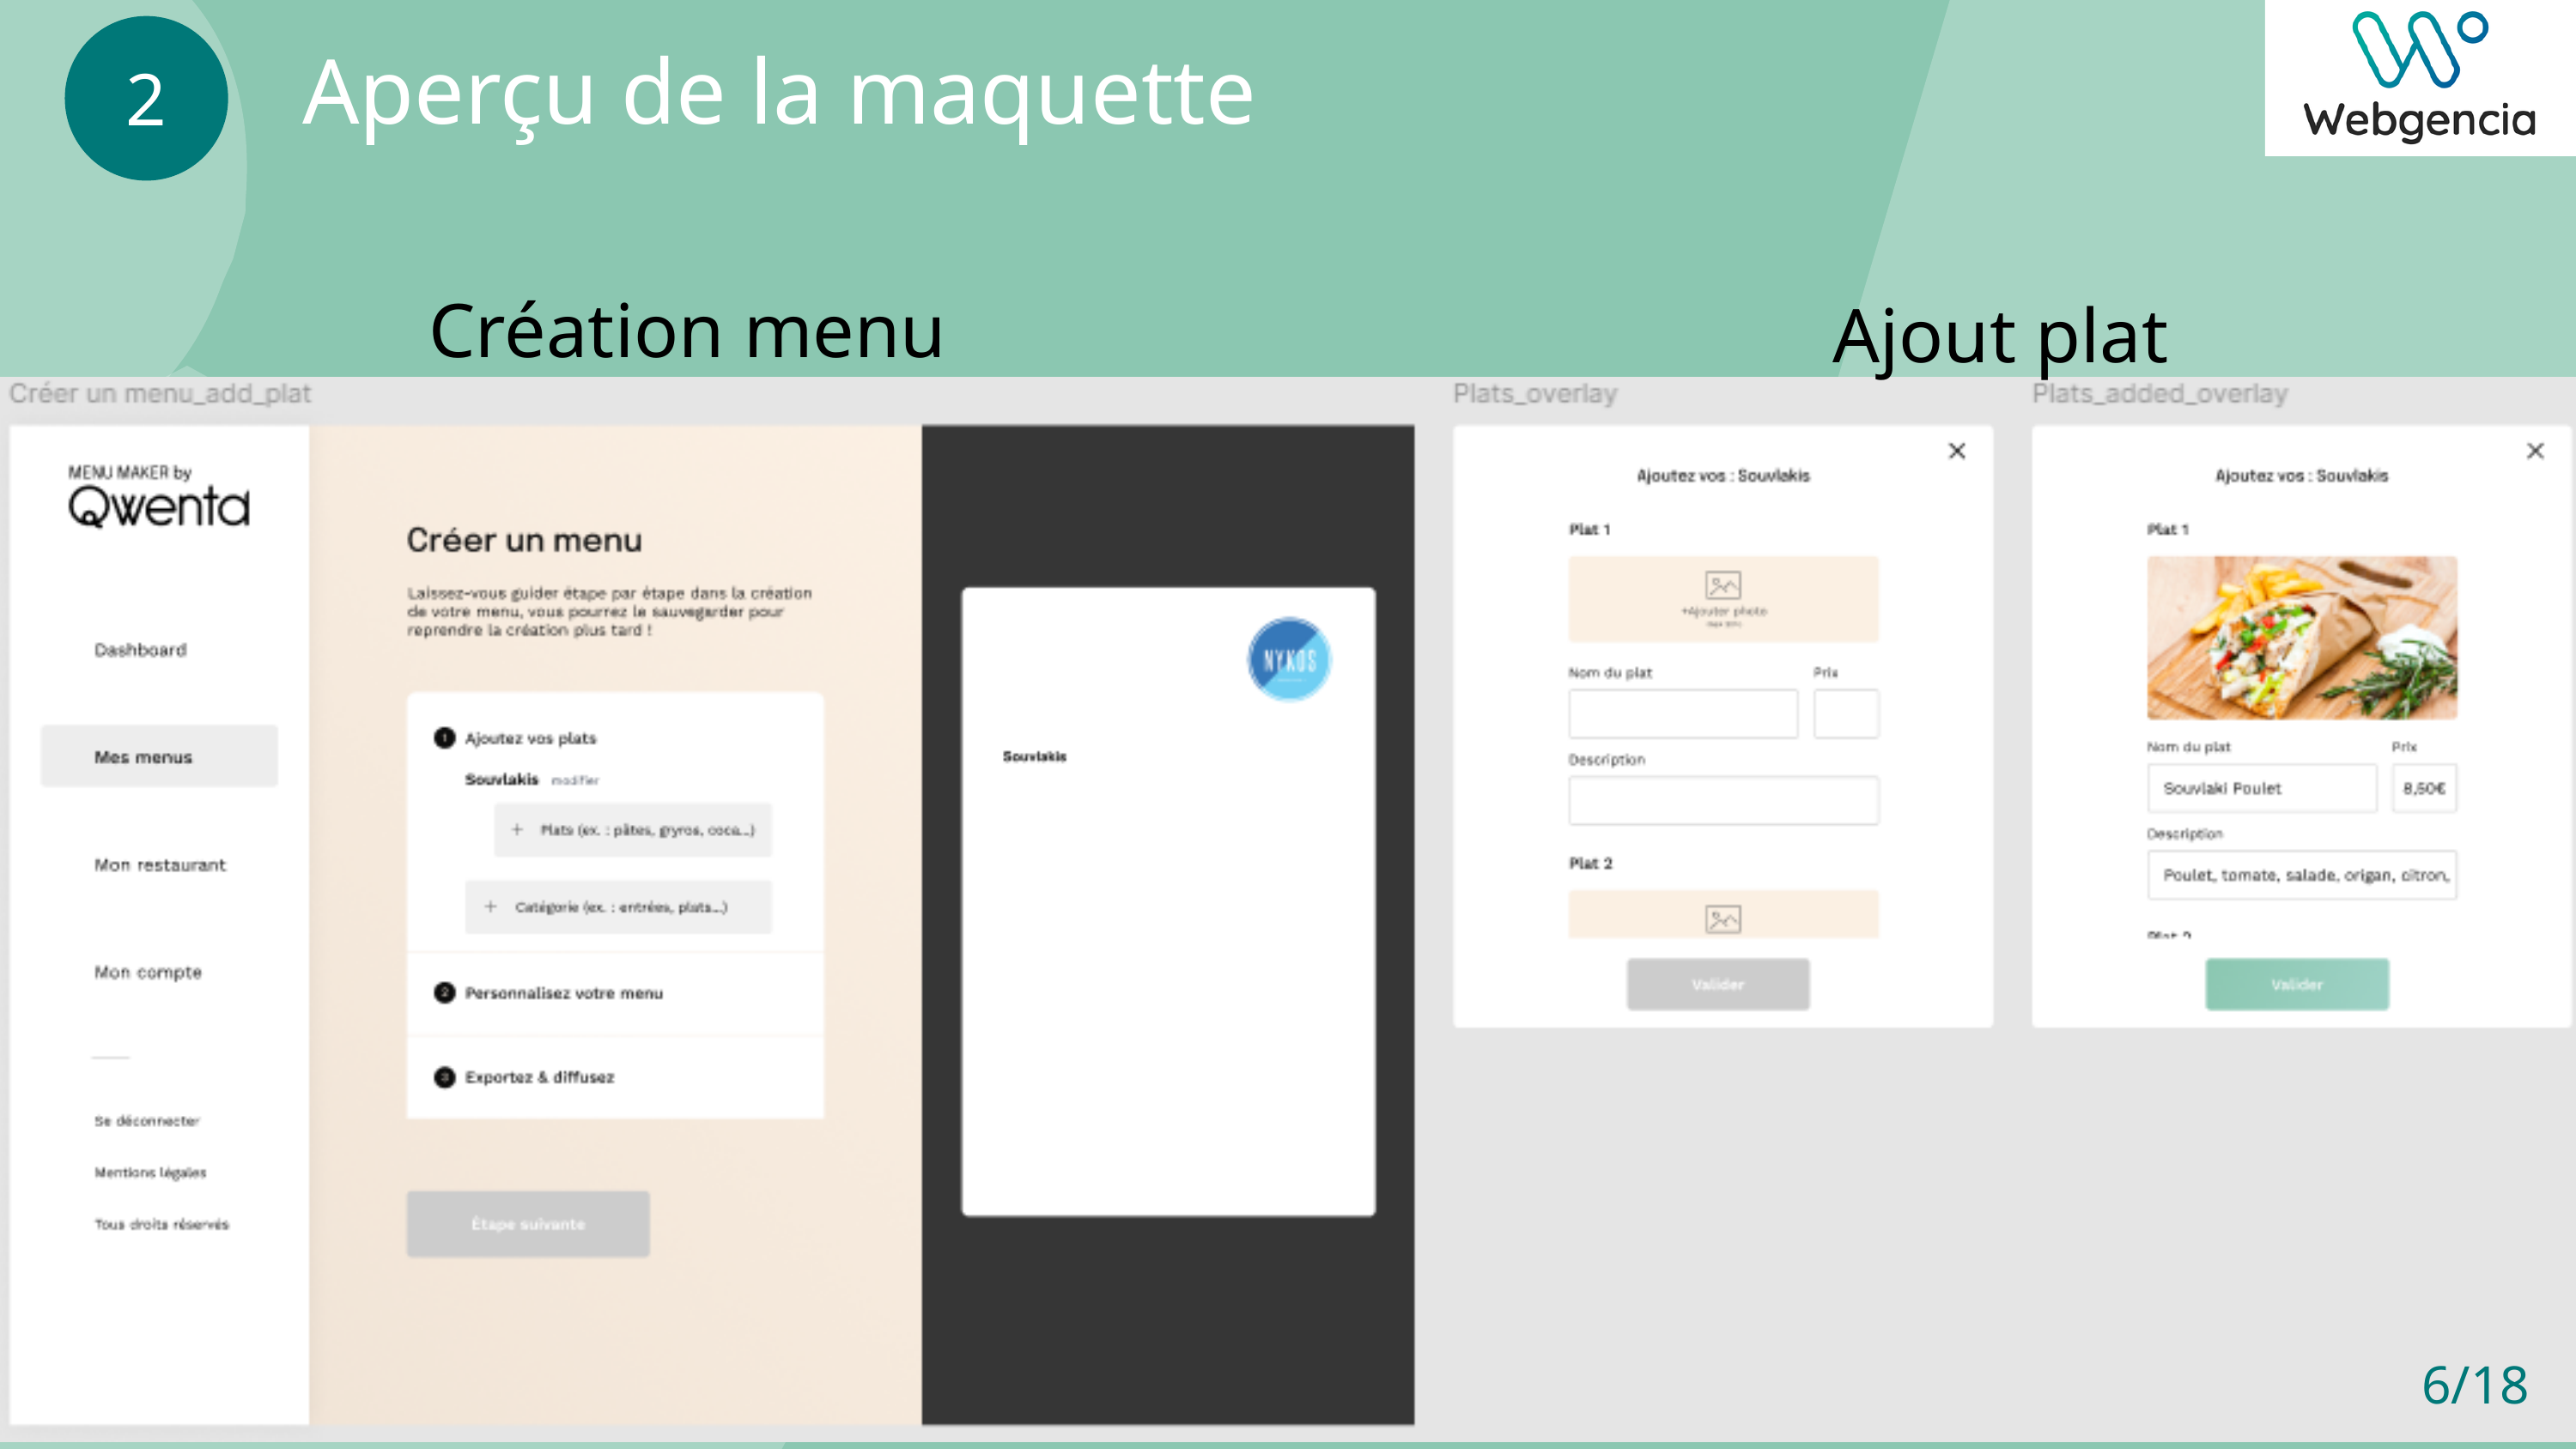

2
Aperçu de la maquette
Création menu
Ajout plat
6/18